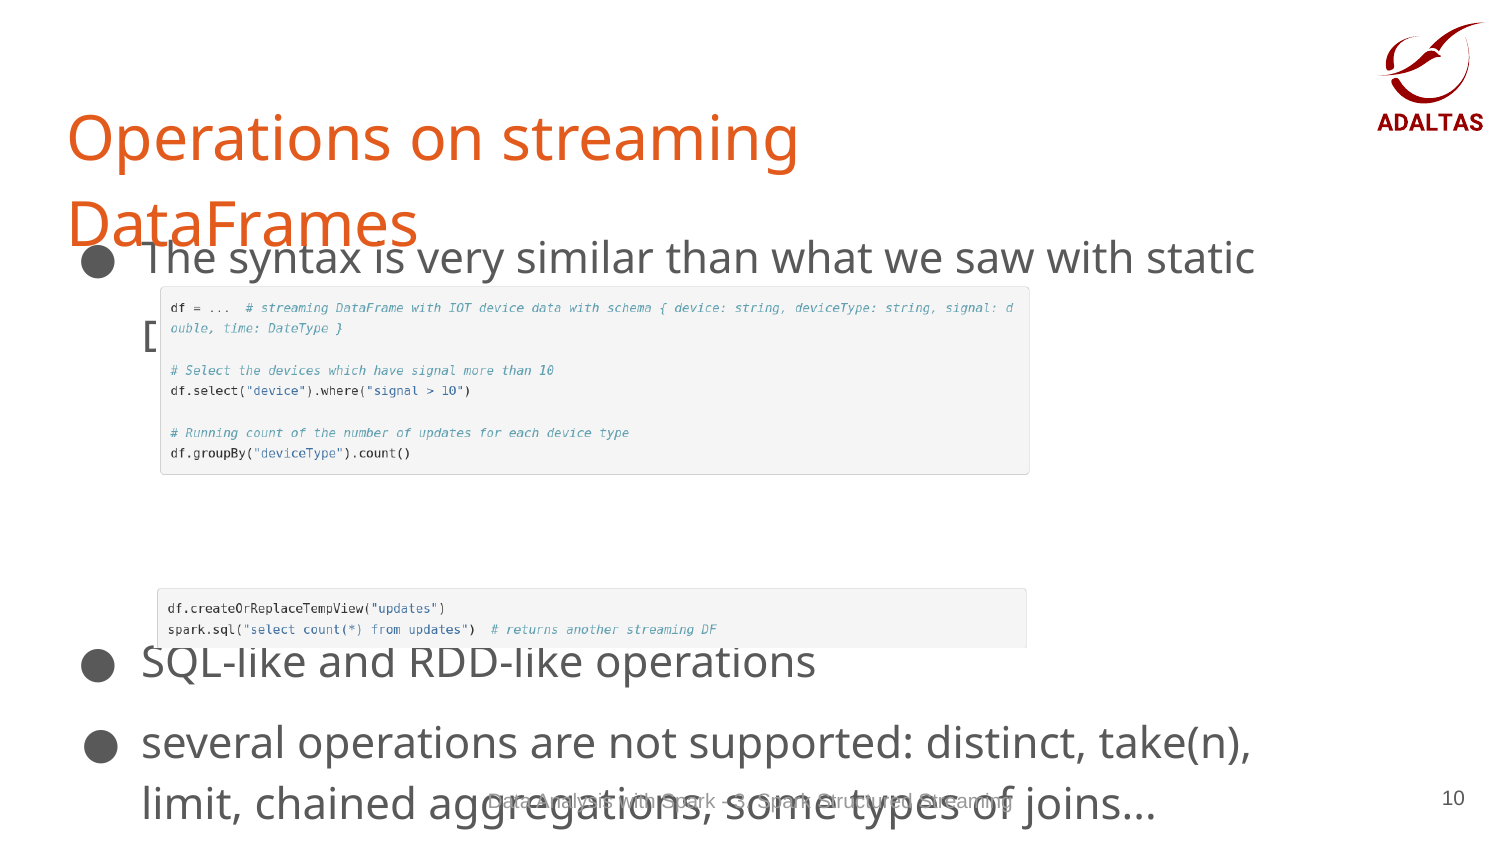

Operations on streaming DataFrames
# The syntax is very similar than what we saw with static DFs
SQL-like and RDD-like operations
several operations are not supported: distinct, take(n), limit, chained aggregations, some types of joins...
Data Analysis with Spark - 3. Spark Structured Streaming